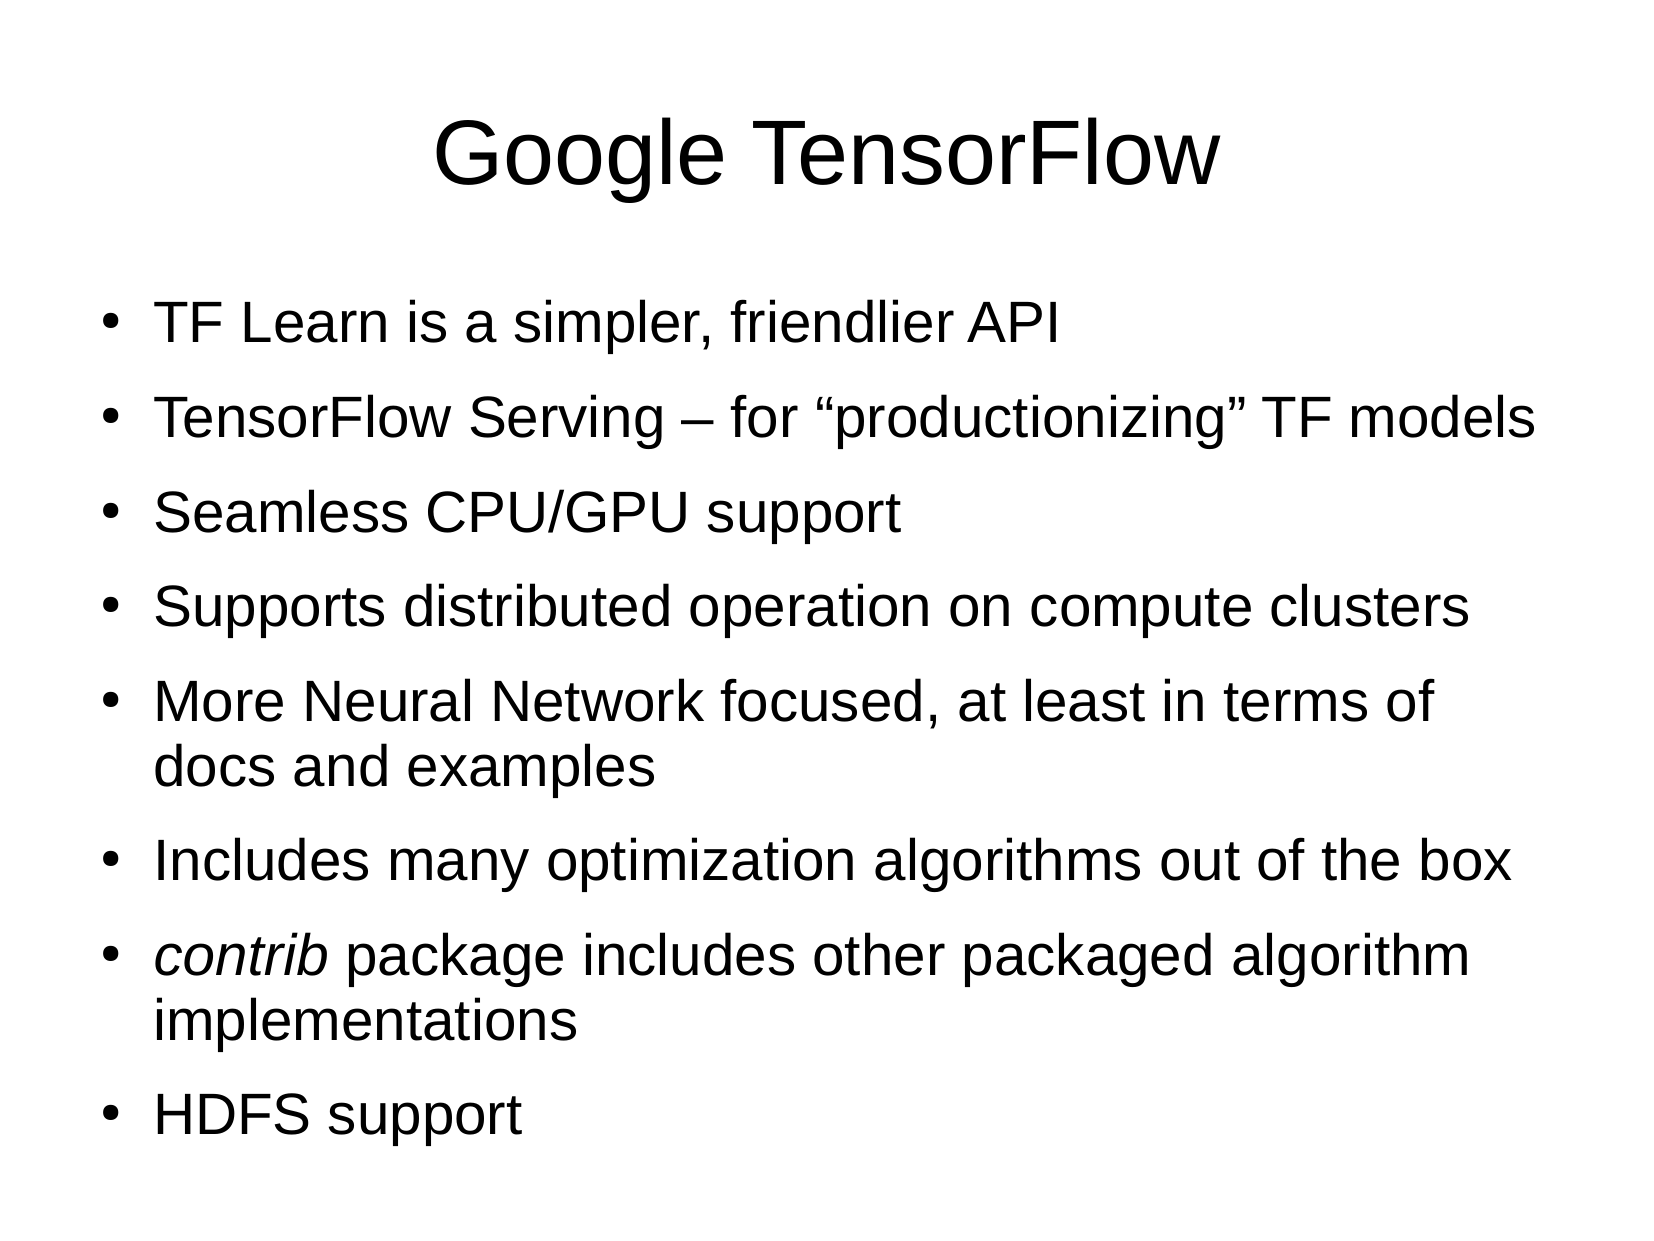

# Google TensorFlow
TF Learn is a simpler, friendlier API
TensorFlow Serving – for “productionizing” TF models
Seamless CPU/GPU support
Supports distributed operation on compute clusters
More Neural Network focused, at least in terms of docs and examples
Includes many optimization algorithms out of the box
contrib package includes other packaged algorithm implementations
HDFS support